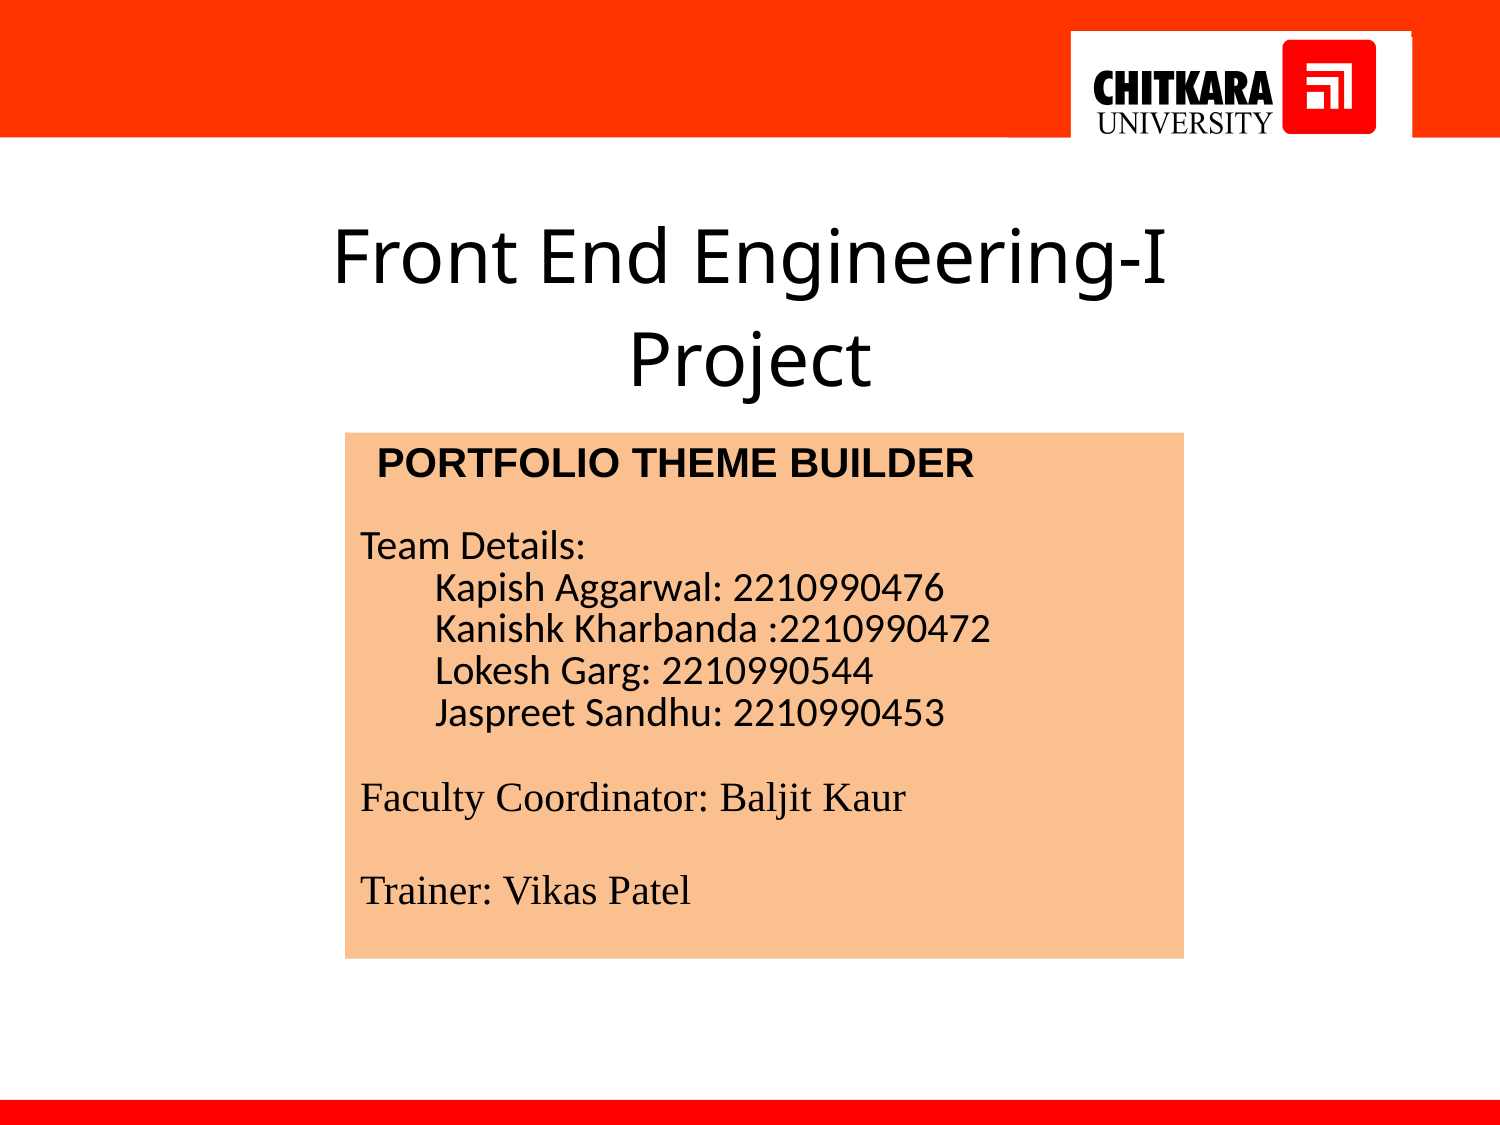

Front End Engineering-I Project
PORTFOLIO THEME BUILDER
Team Details:
	Kapish Aggarwal: 2210990476
	Kanishk Kharbanda :2210990472
	Lokesh Garg: 2210990544
	Jaspreet Sandhu: 2210990453
Faculty Coordinator: Baljit Kaur
Trainer: Vikas Patel